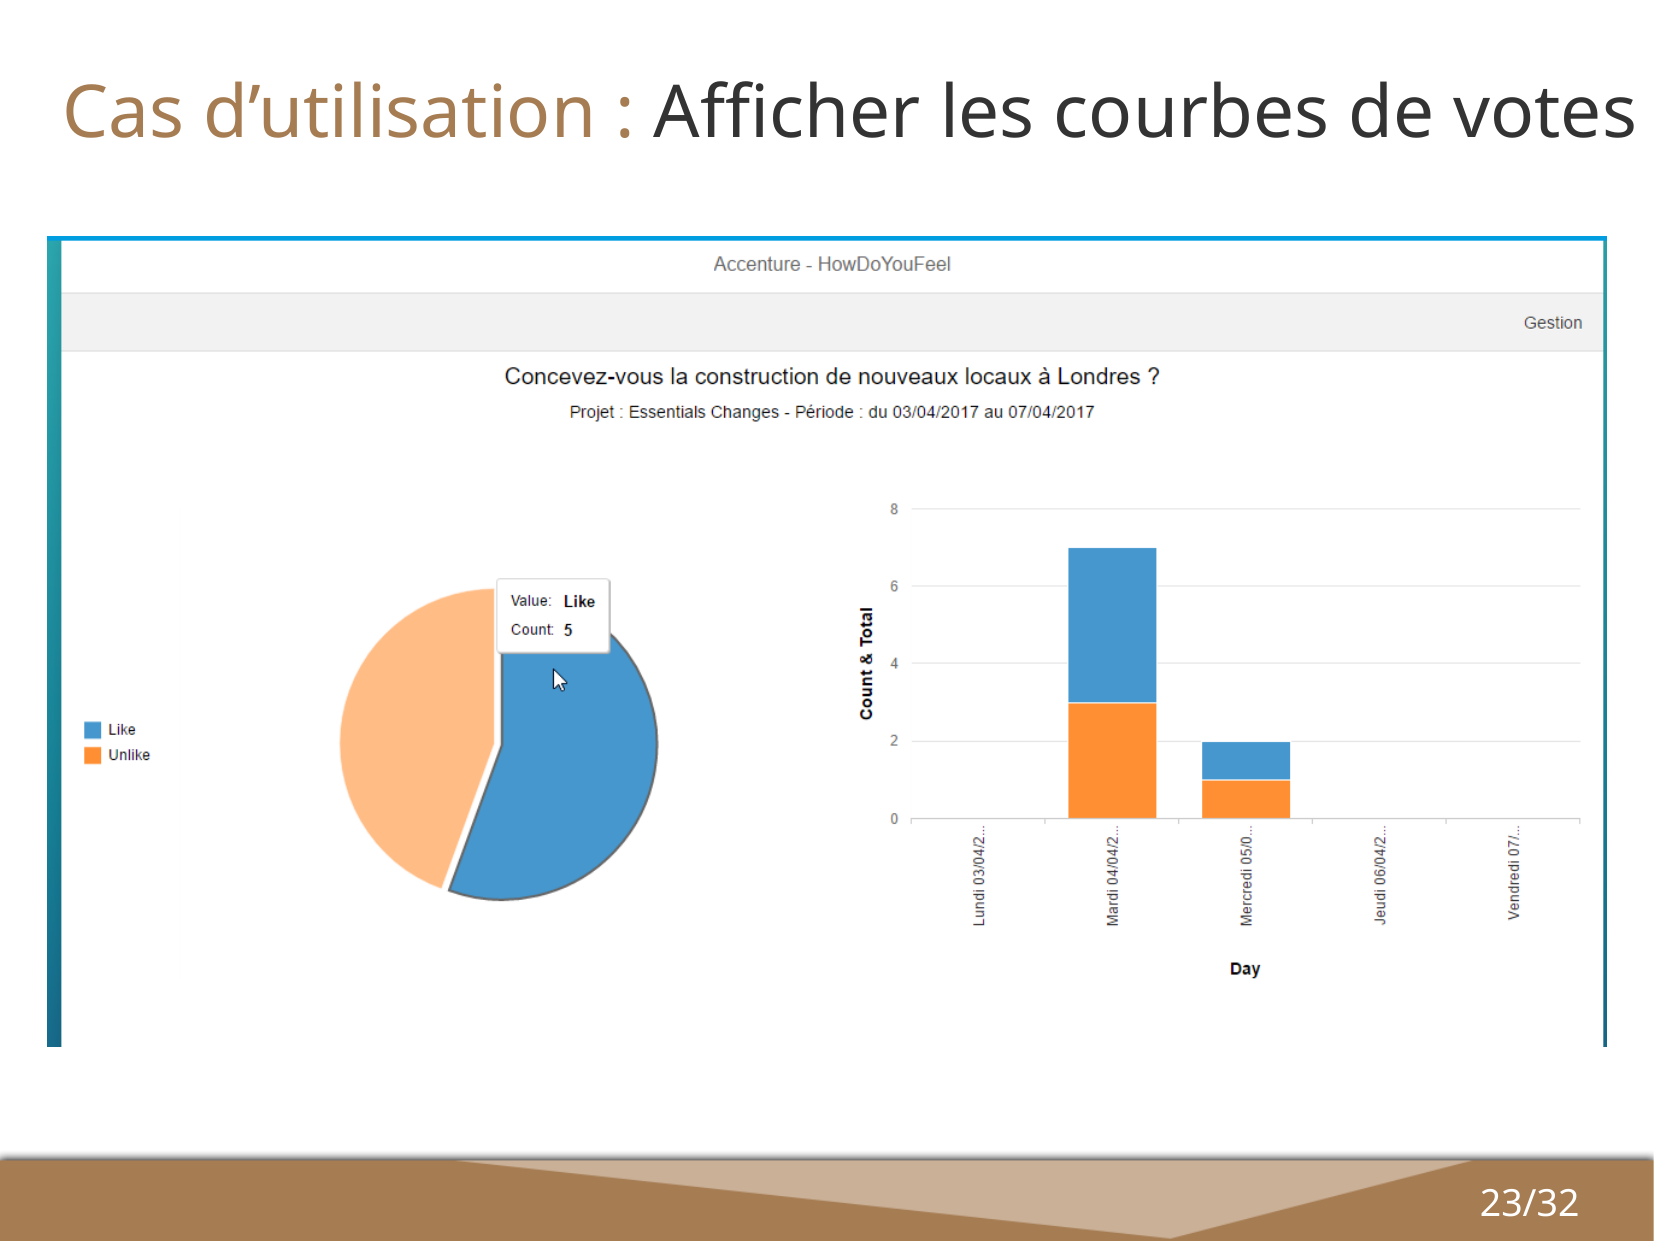

Cas d’utilisation : Afficher les courbes de votes